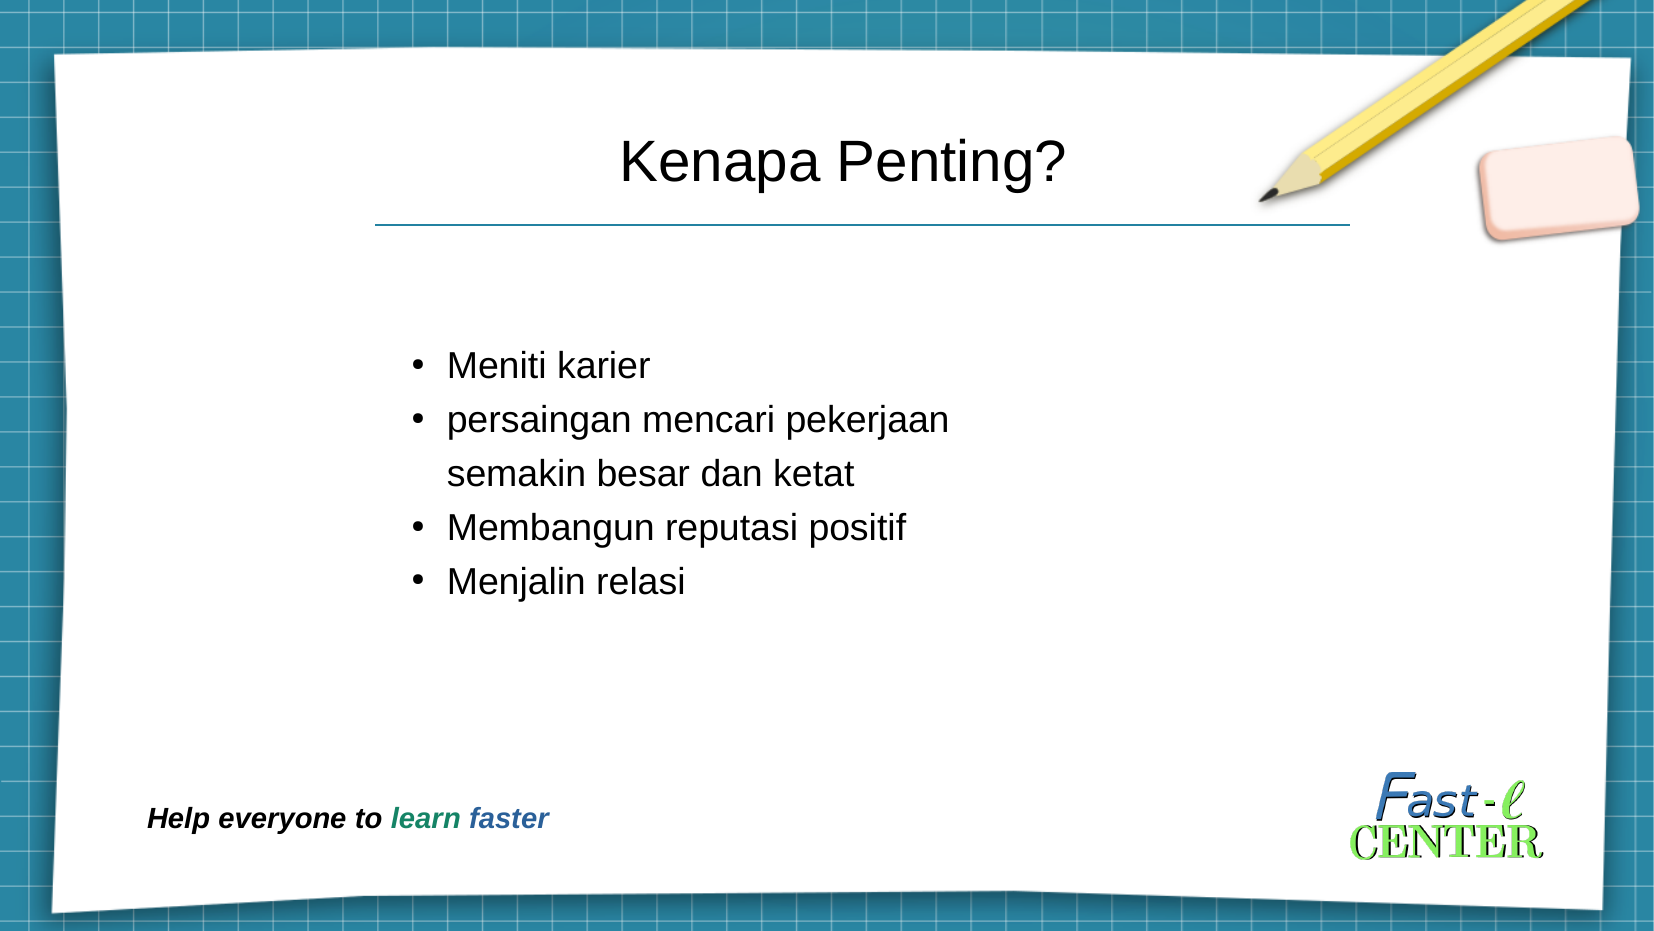

# Kenapa Penting?
Meniti karier
persaingan mencari pekerjaan
semakin besar dan ketat
Membangun reputasi positif
Menjalin relasi
Help everyone to learn faster